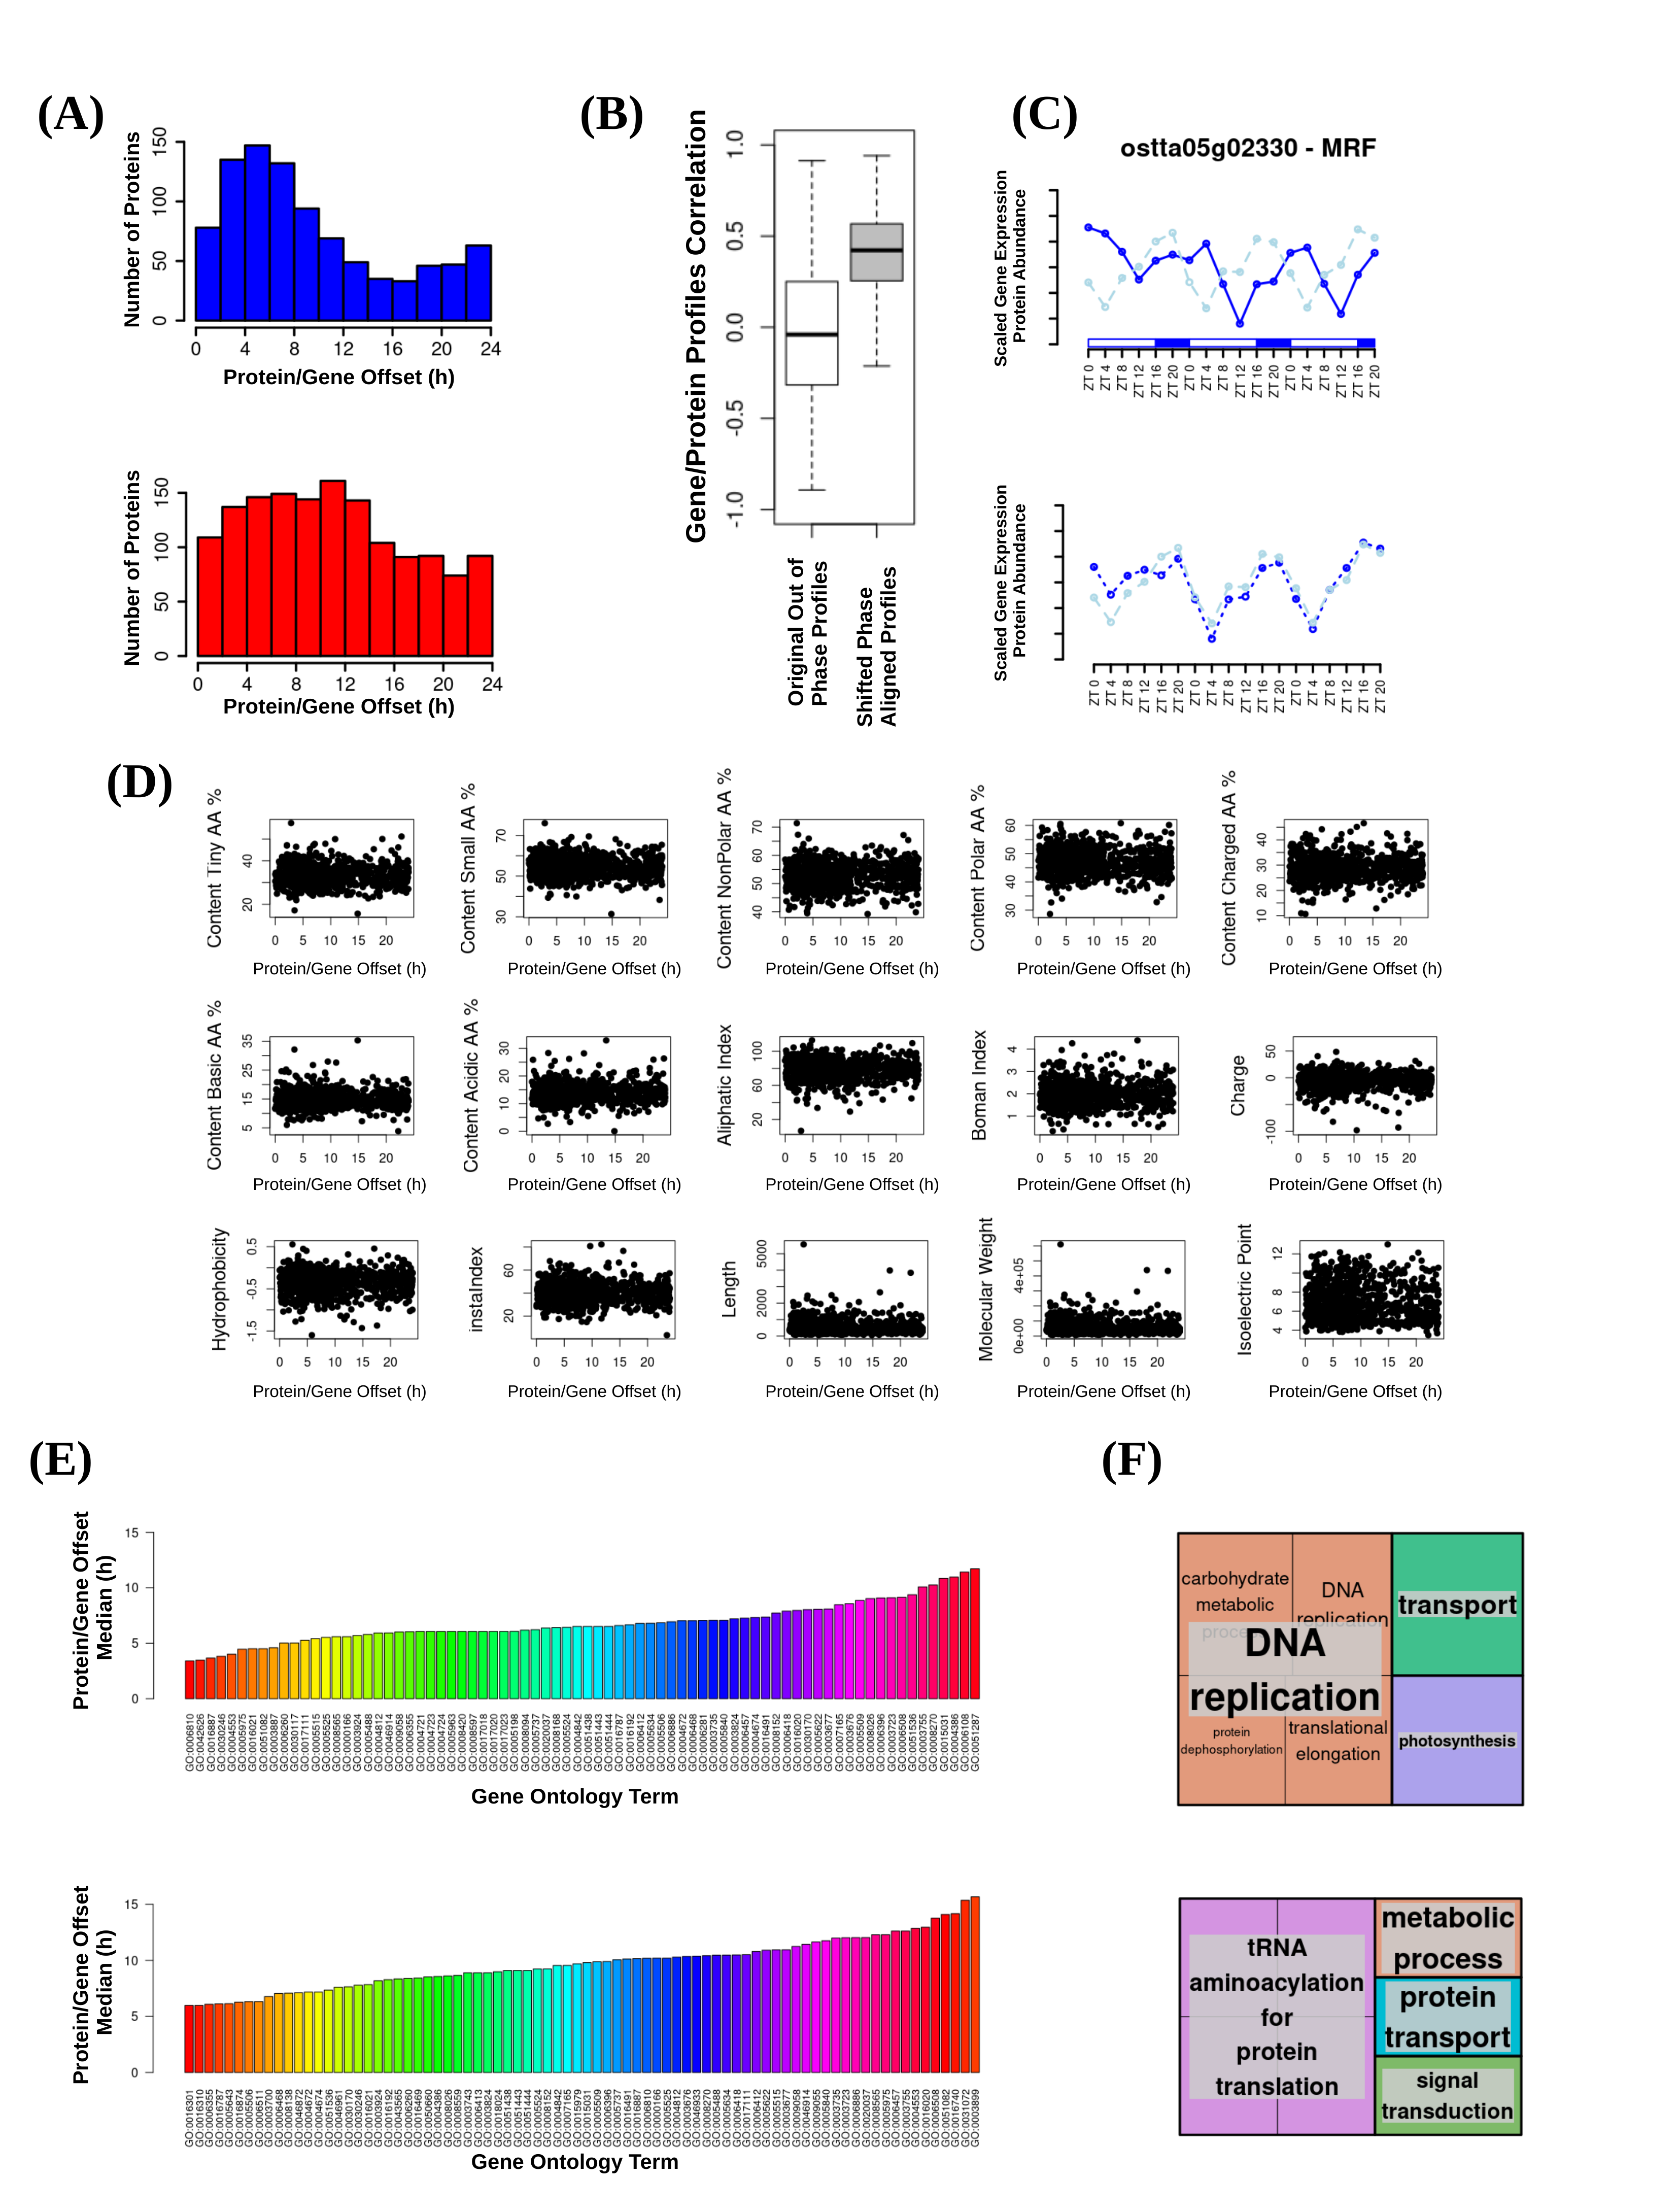

(A)
 (B)
 (C)
Number of Proteins
Scaled Gene Expression
Protein Abundance
Gene/Protein Profiles Correlation
Protein/Gene Offset (h)
Number of Proteins
Scaled Gene Expression
Protein Abundance
Original Out of
Phase Profiles
Shifted Phase Aligned Profiles
Protein/Gene Offset (h)
 (D)
Protein/Gene Offset (h)
Protein/Gene Offset (h)
Protein/Gene Offset (h)
Protein/Gene Offset (h)
Protein/Gene Offset (h)
Protein/Gene Offset (h)
Protein/Gene Offset (h)
Protein/Gene Offset (h)
Protein/Gene Offset (h)
Protein/Gene Offset (h)
Protein/Gene Offset (h)
Protein/Gene Offset (h)
Protein/Gene Offset (h)
Protein/Gene Offset (h)
Protein/Gene Offset (h)
 (E)
 (F)
Protein/Gene Offset
Median (h)
Gene Ontology Term
Protein/Gene Offset
Median (h)
Gene Ontology Term